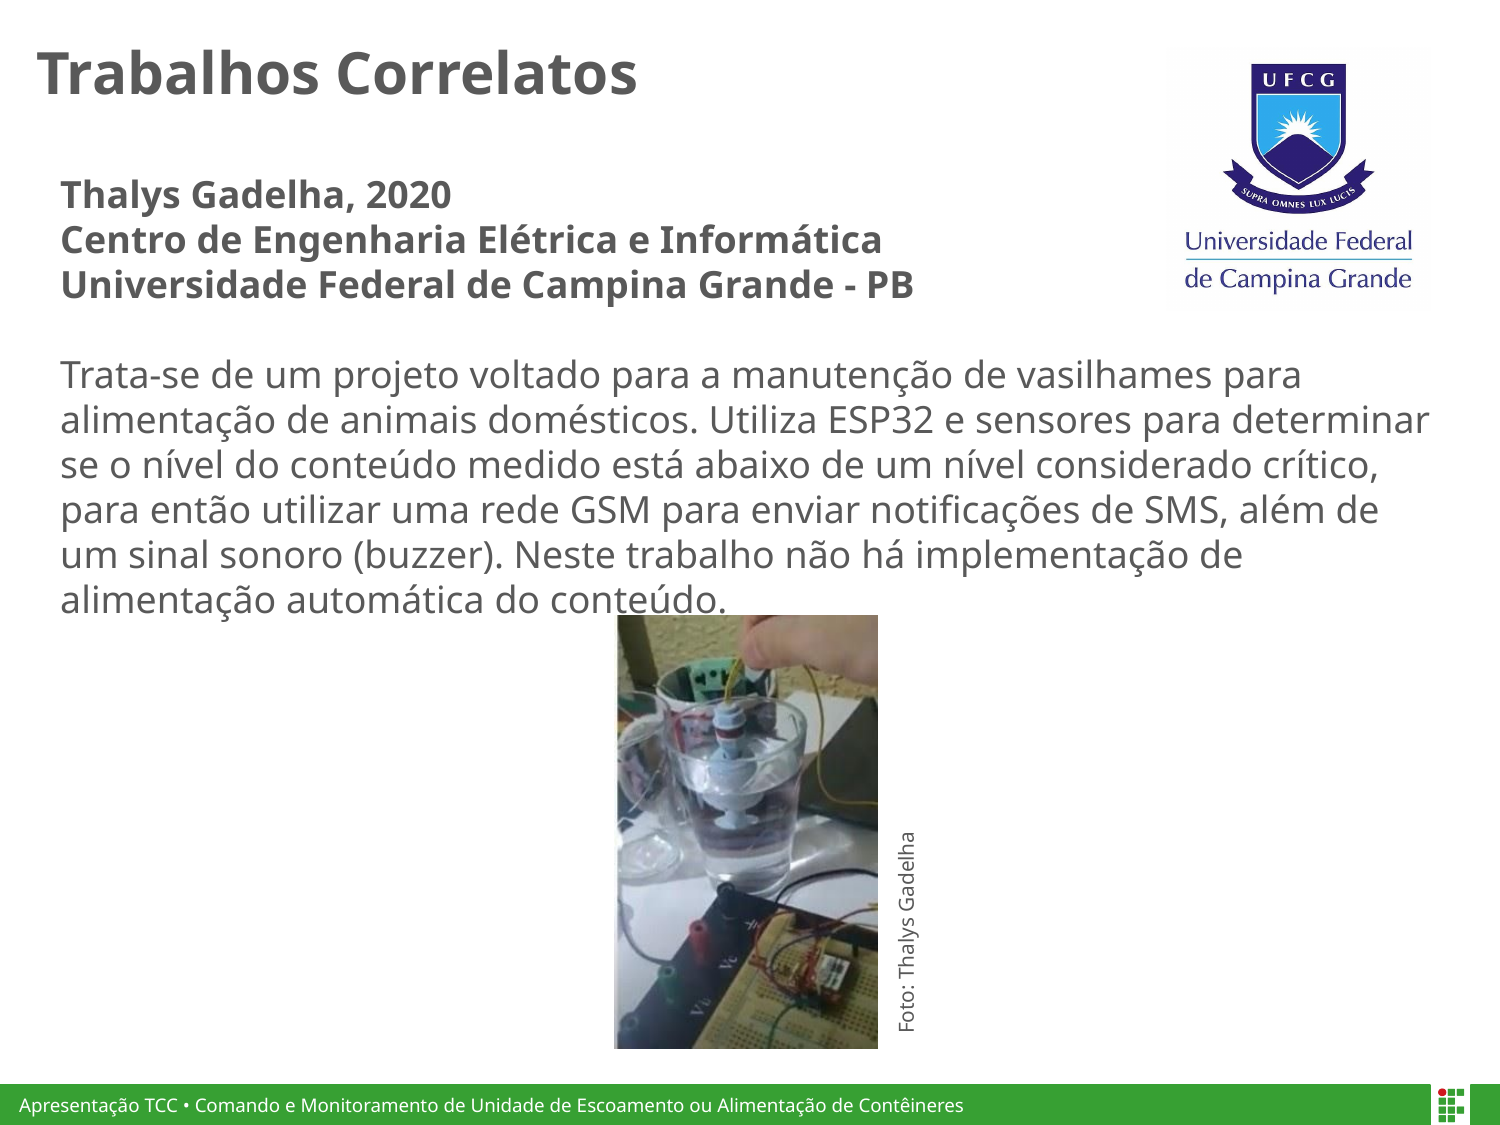

Trabalhos Correlatos
Thalys Gadelha, 2020
Centro de Engenharia Elétrica e Informática
Universidade Federal de Campina Grande - PB
Trata-se de um projeto voltado para a manutenção de vasilhames para alimentação de animais domésticos. Utiliza ESP32 e sensores para determinar se o nível do conteúdo medido está abaixo de um nível considerado crítico, para então utilizar uma rede GSM para enviar notificações de SMS, além de um sinal sonoro (buzzer). Neste trabalho não há implementação de alimentação automática do conteúdo.
Foto: Thalys Gadelha
Apresentação TCC • Comando e Monitoramento de Unidade de Escoamento ou Alimentação de Contêineres